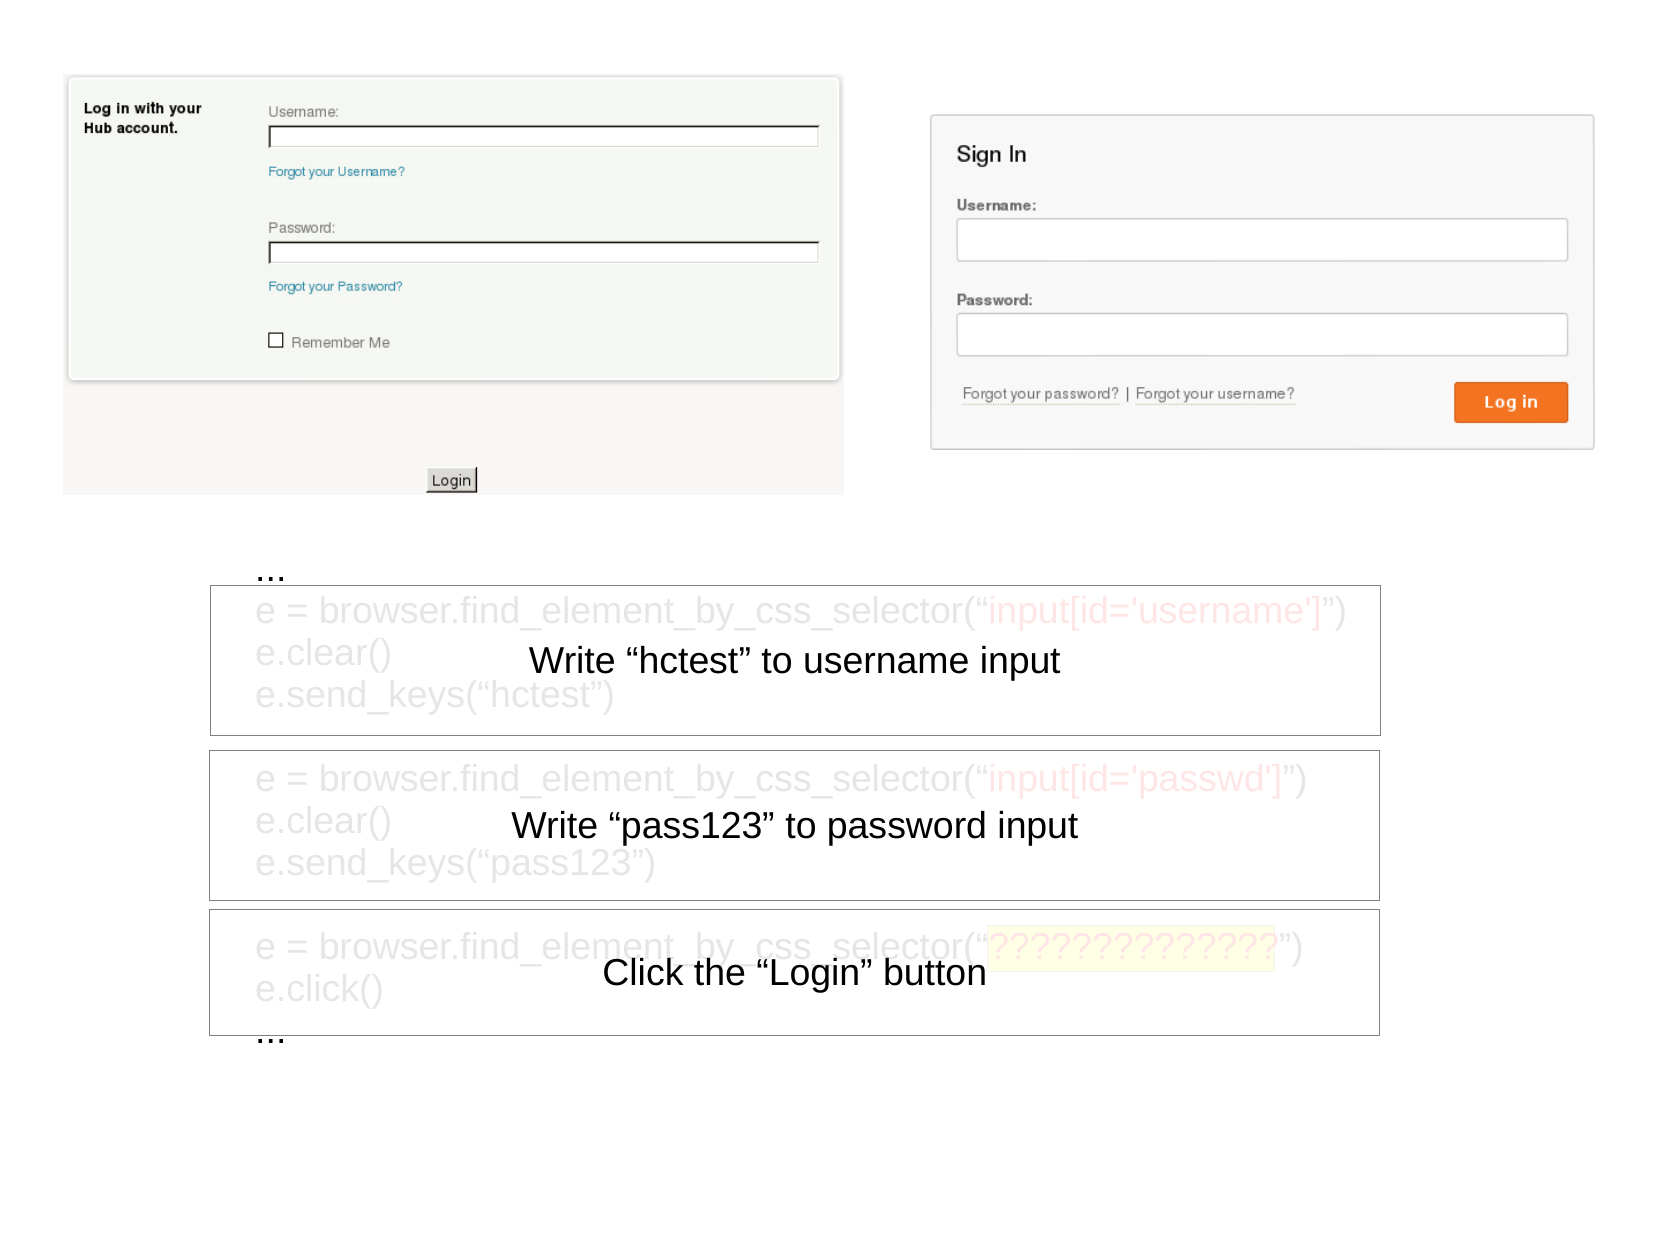

...
e = browser.find_element_by_css_selector(“input[id='username']”)
e.clear()
e.send_keys(“hctest”)
e = browser.find_element_by_css_selector(“input[id='passwd']”)
e.clear()
e.send_keys(“pass123”)
e = browser.find_element_by_css_selector(“??????????????”)
e.click()
...
Write “hctest” to username input
Write “pass123” to password input
Click the “Login” button